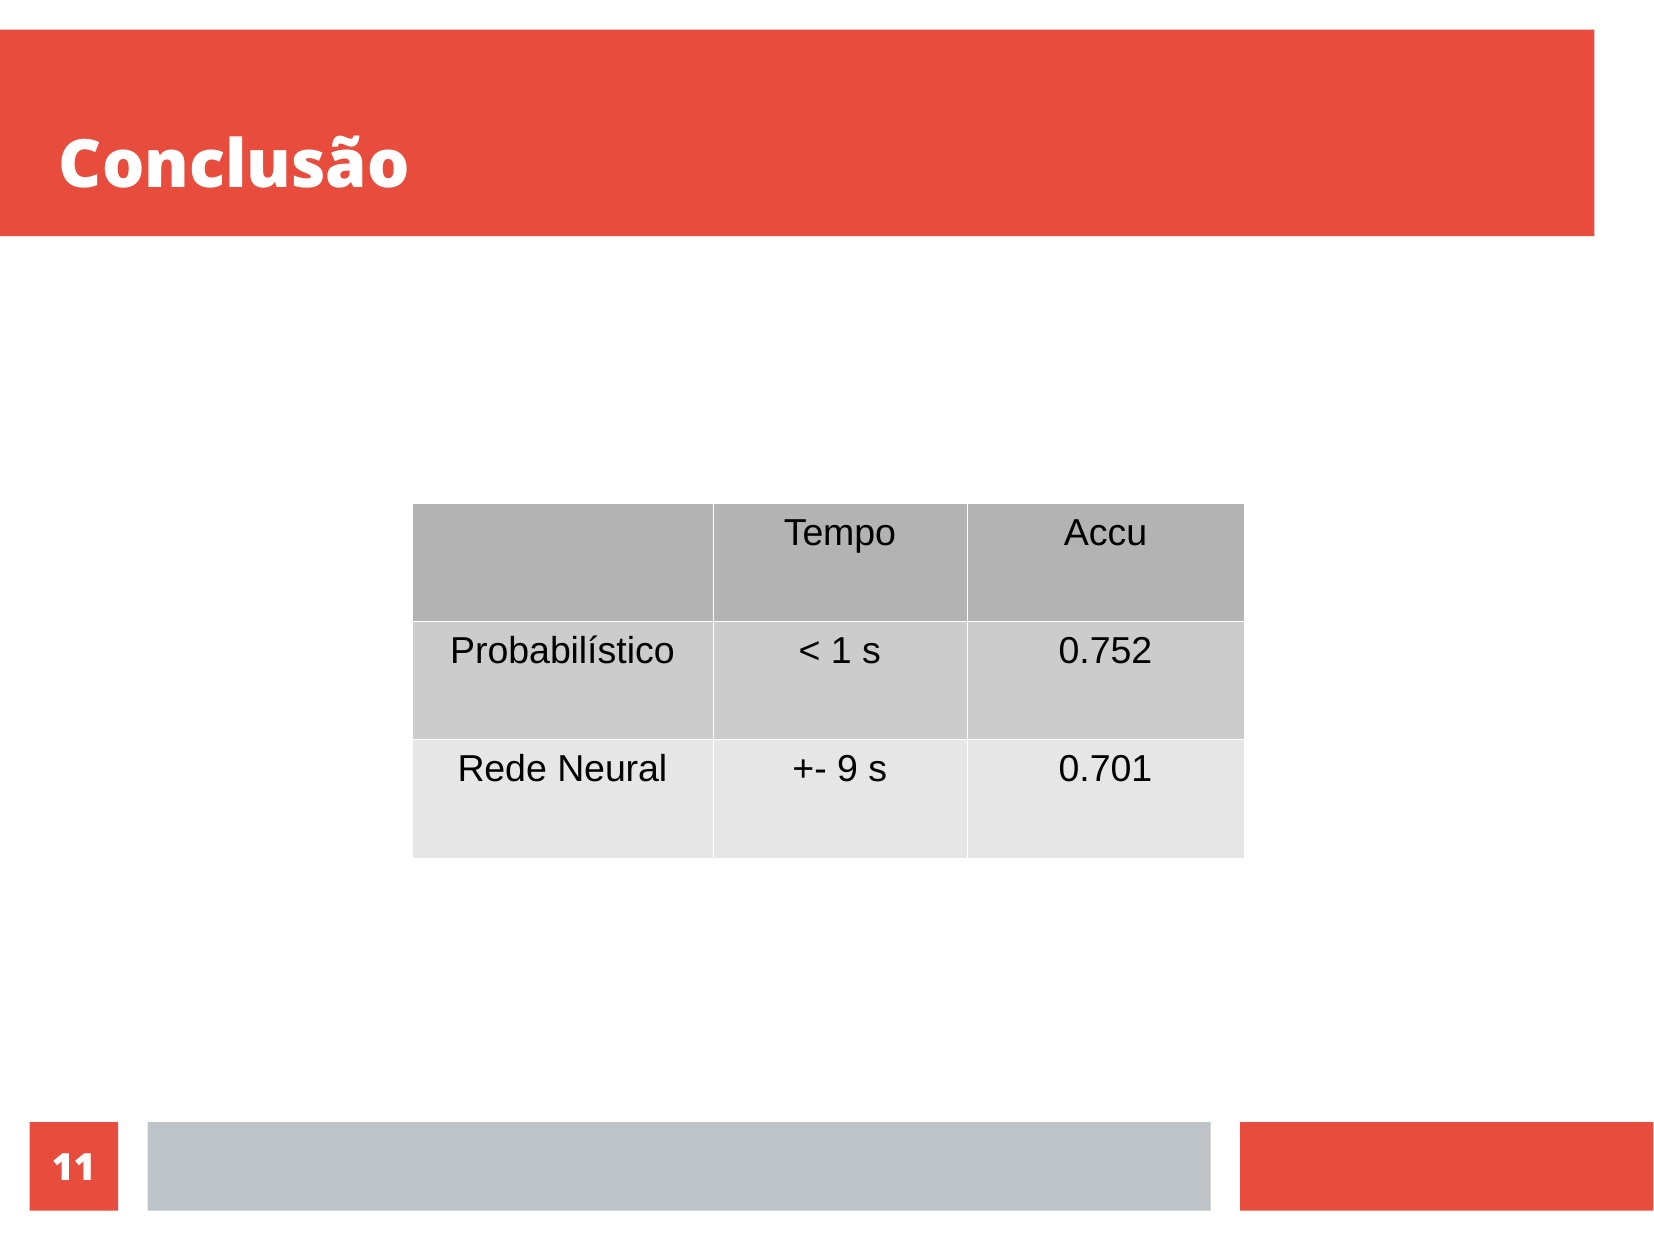

# Conclusão
| | Tempo | Accu |
| --- | --- | --- |
| Probabilístico | < 1 s | 0.752 |
| Rede Neural | +- 9 s | 0.701 |
11